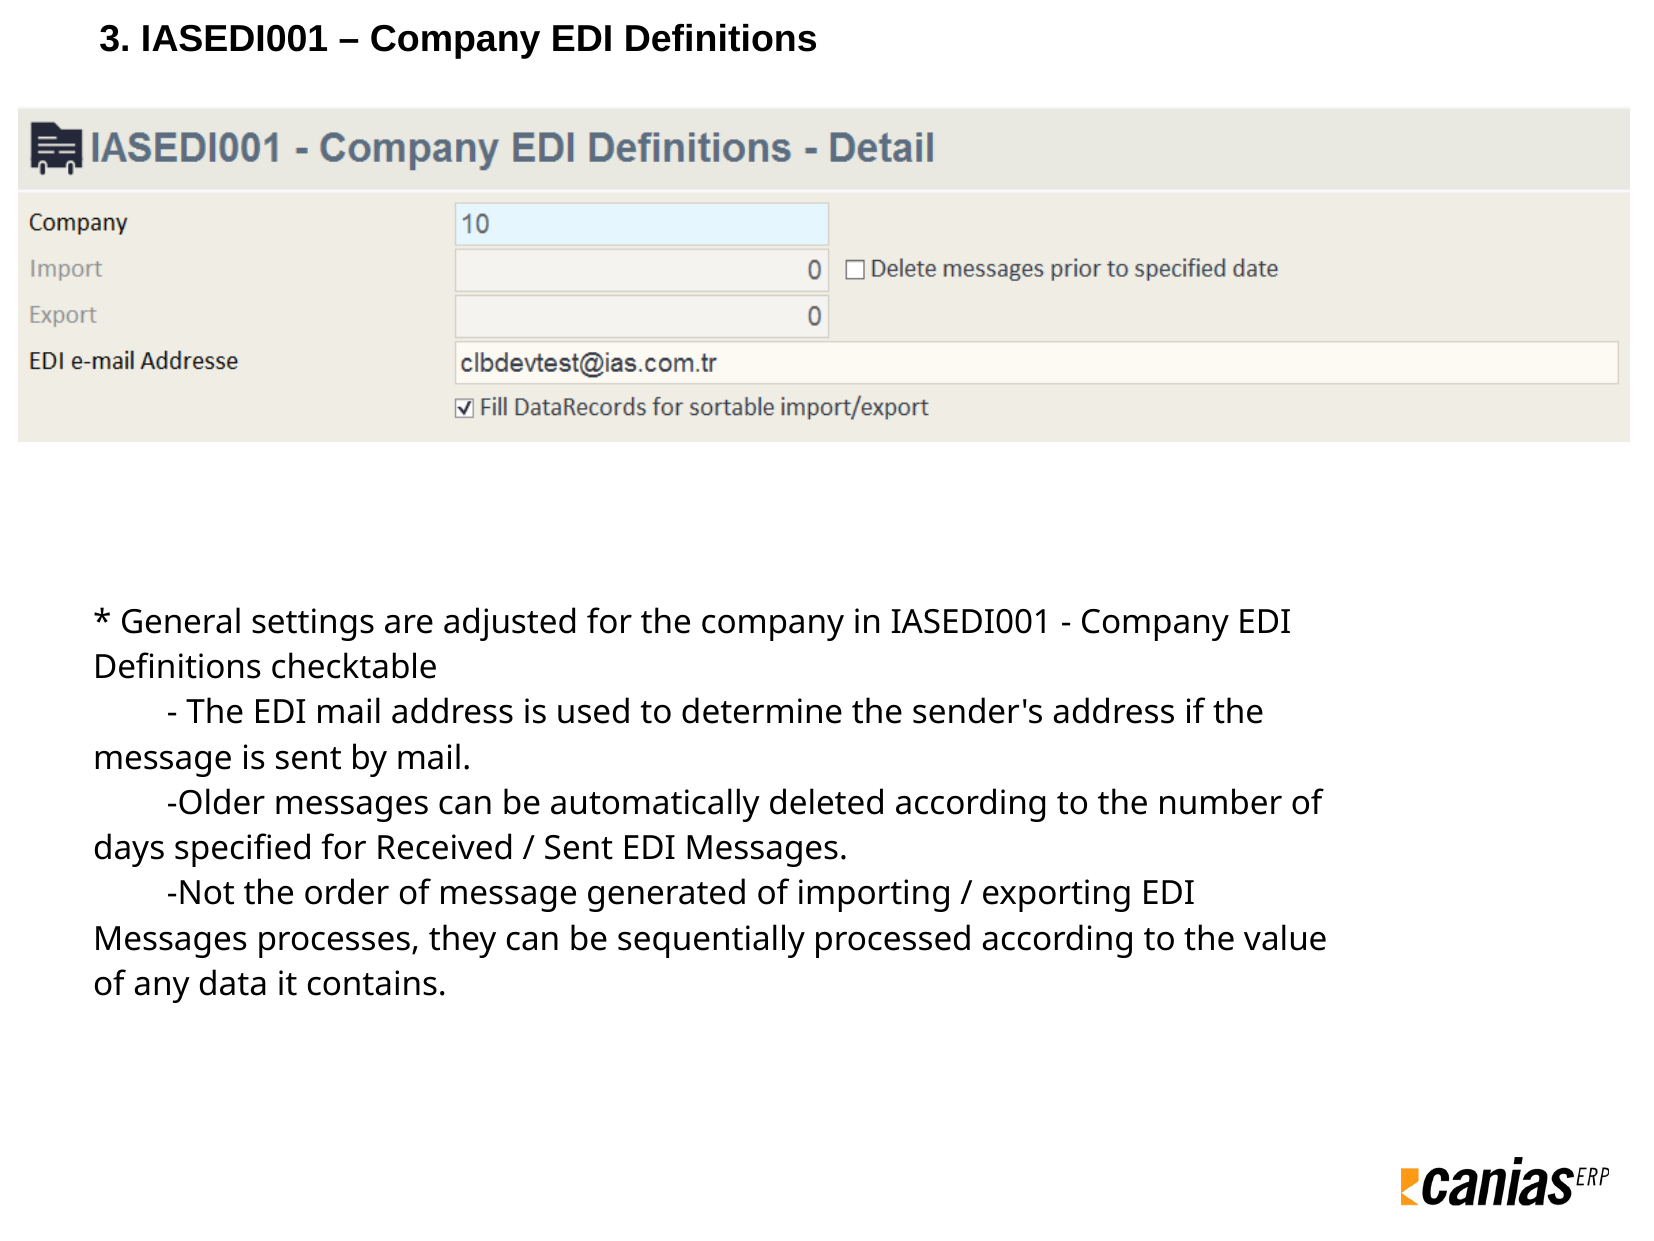

3. IASEDI001 – Company EDI Definitions
* General settings are adjusted for the company in IASEDI001 - Company EDI Definitions checktable
 	- The EDI mail address is used to determine the sender's address if the message is sent by mail.
	-Older messages can be automatically deleted according to the number of days specified for Received / Sent EDI Messages.
	-Not the order of message generated of importing / exporting EDI Messages processes, they can be sequentially processed according to the value of any data it contains.